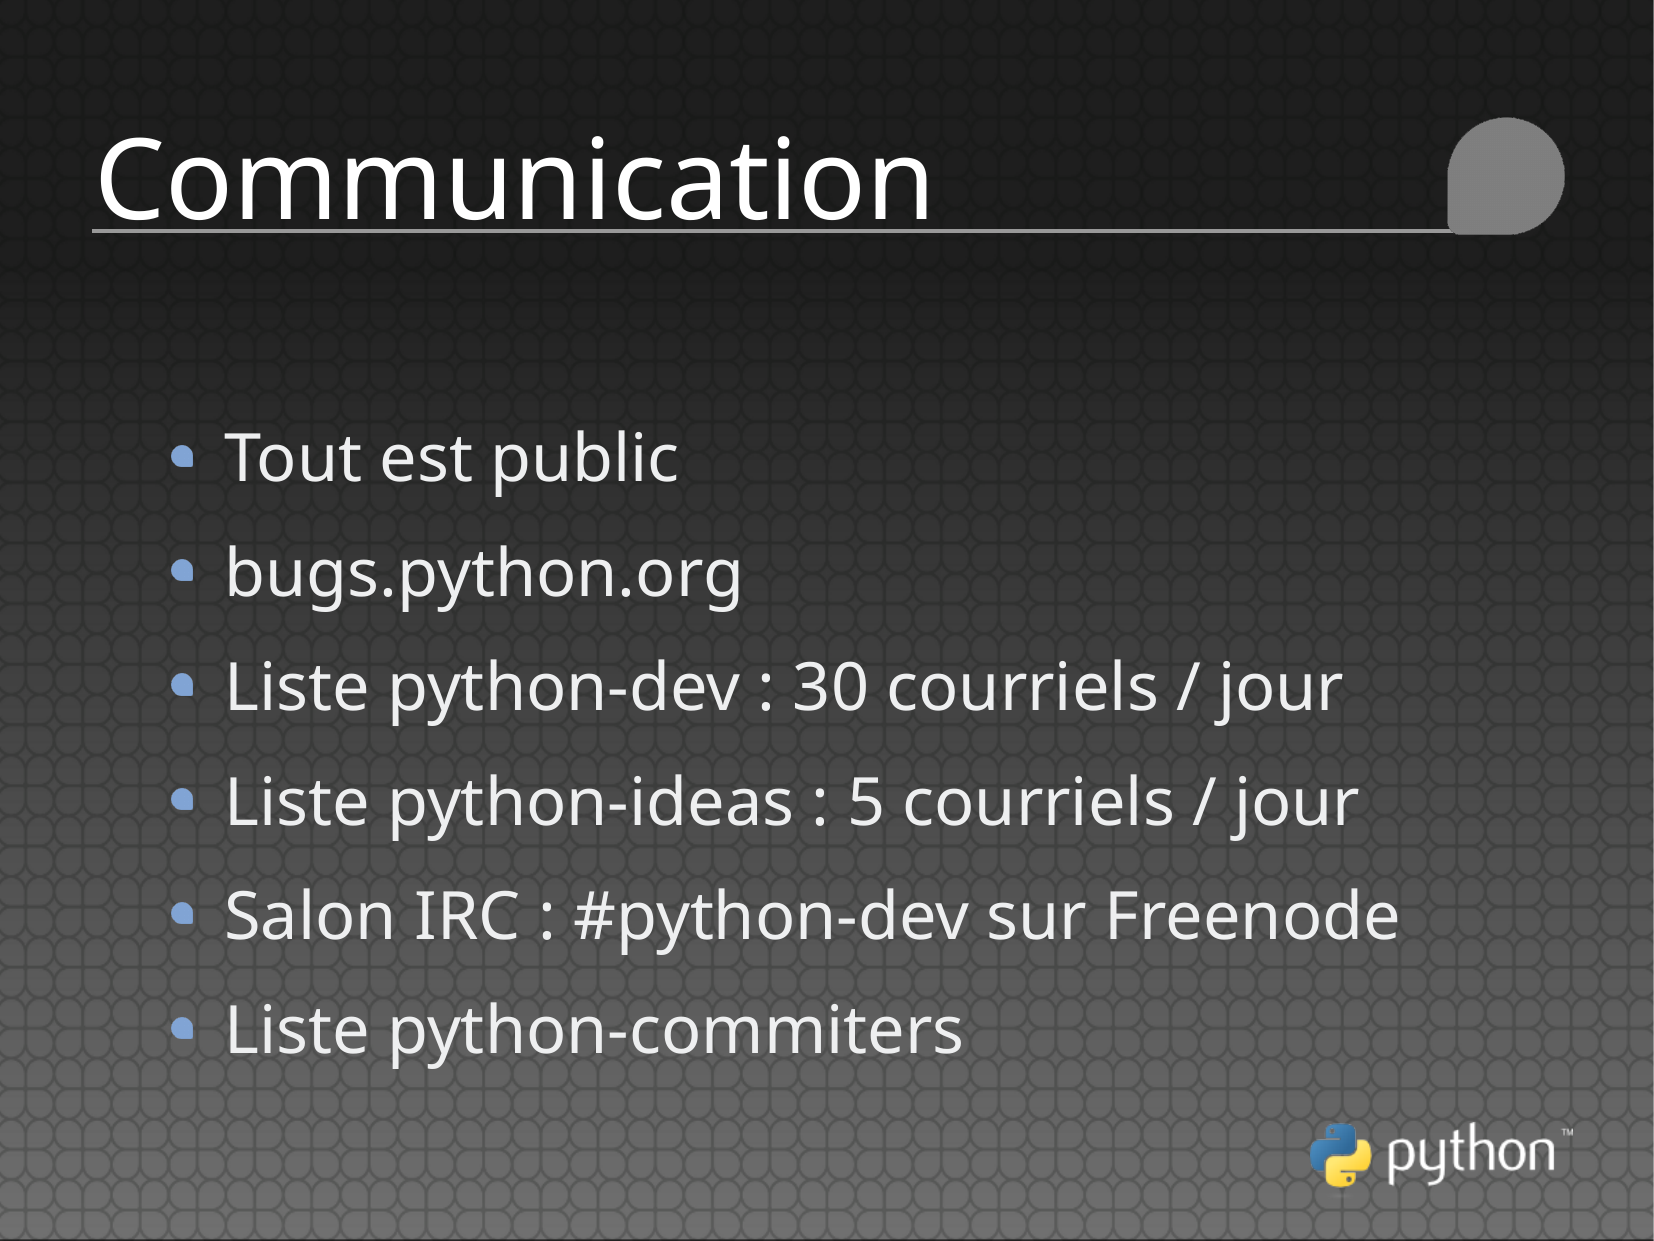

Communication
# Tout est public
bugs.python.org
Liste python-dev : 30 courriels / jour
Liste python-ideas : 5 courriels / jour
Salon IRC : #python-dev sur Freenode
Liste python-commiters